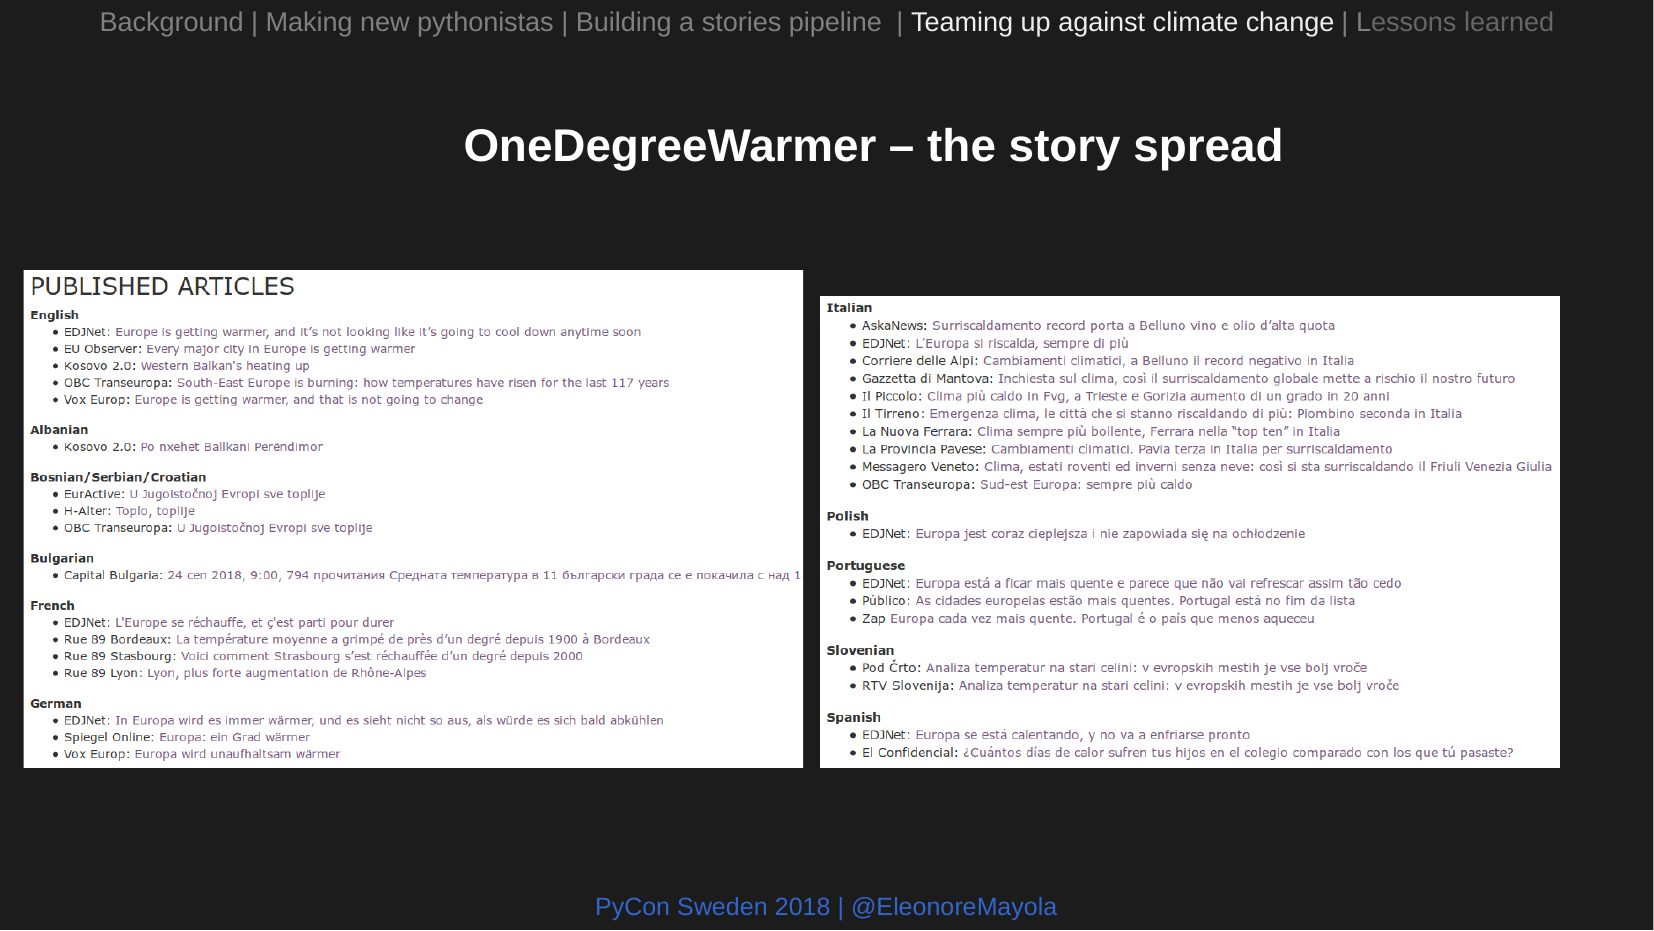

Background | Making new pythonistas | Building a stories pipeline | Teaming up against climate change | Lessons learned
OneDegreeWarmer – the story spread
PyCon Sweden 2018 | @EleonoreMayola